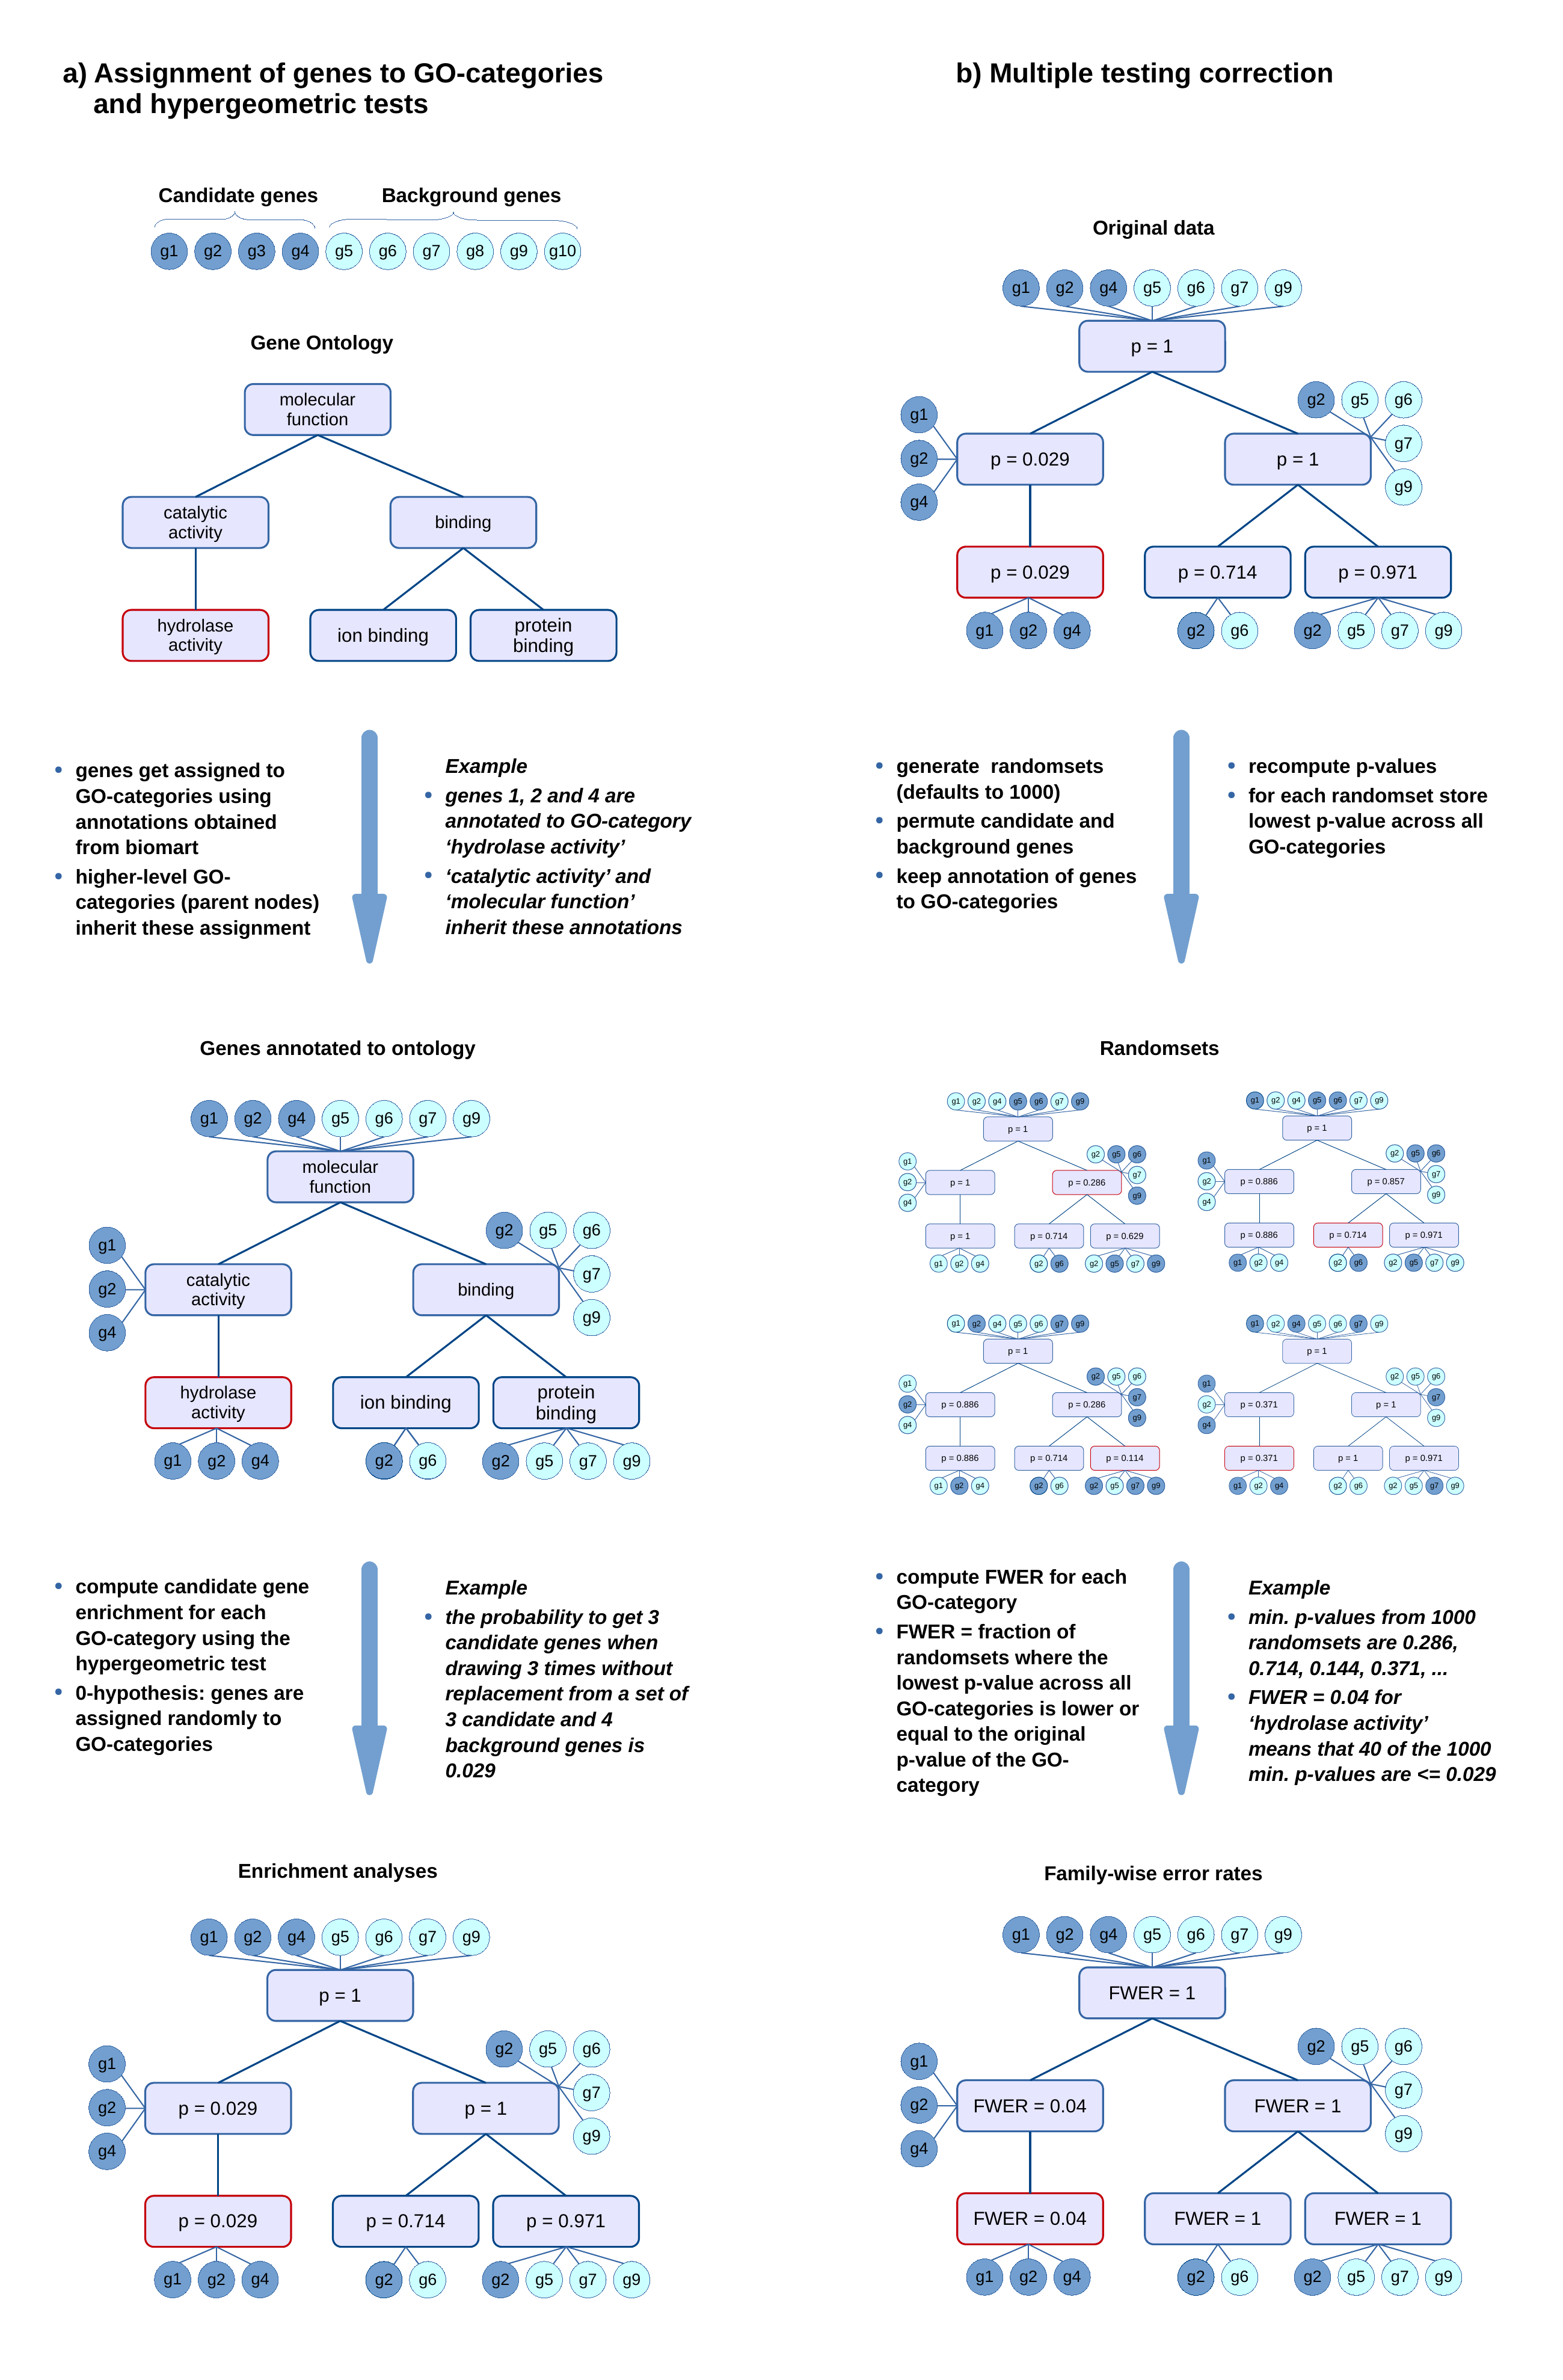

a) Assignment of genes to GO-categories
 and hypergeometric tests
b) Multiple testing correction
Candidate genes
Background genes
g1
g1
g3
g1
g8
g10
g1
g2
g1
g4
g1
g5
g1
g6
g1
g7
g1
g9
Gene Ontology
molecular
function
catalytic
activity
binding
hydrolase
activity
ion binding
protein
binding
Original data
g1
g1
g4
g1
g5
g1
g6
g1
g7
g1
g9
g1
g2
p = 1
g1
g2
g1
g5
g1
g6
g1
g7
g1
g9
g1
g1
g2
g1
g4
p = 0.029
p = 1
p = 0.029
p = 0.714
p = 0.971
g1
g1
g2
g1
g4
g1
g2
g1
g5
g1
g7
g1
g9
g1
g2
g1
g6
Example
genes 1, 2 and 4 are annotated to GO-category ‘hydrolase activity’
‘catalytic activity’ and ‘molecular function’ inherit these annotations
generate randomsets (defaults to 1000)
permute candidate and background genes
keep annotation of genes to GO-categories
recompute p-values
for each randomset store lowest p-value across all GO-categories
genes get assigned to GO-categories using annotations obtained from biomart
higher-level GO-categories (parent nodes) inherit these assignment
Genes annotated to ontology
g1
g1
g4
g1
g5
g1
g6
g1
g7
g1
g9
g1
g2
molecular
function
g1
g2
g1
g5
g1
g6
g1
g7
g1
g9
g1
g1
g2
g1
g4
catalytic
activity
binding
hydrolase
activity
ion binding
protein
binding
g1
g2
g1
g6
g1
g1
g2
g1
g4
g1
g2
g1
g5
g1
g7
g1
g9
g1
g6
g1
g7
Randomsets
compute FWER for each GO-category
FWER = fraction of randomsets where the lowest p-value across all GO-categories is lower or equal to the original
p-value of the GO-category
compute candidate gene enrichment for each
GO-category using the hypergeometric test
0-hypothesis: genes are assigned randomly to
GO-categories
Example
the probability to get 3 candidate genes when drawing 3 times without replacement from a set of 3 candidate and 4 background genes is 0.029
Example
min. p-values from 1000 randomsets are 0.286, 0.714, 0.144, 0.371, ...
FWER = 0.04 for ‘hydrolase activity’
means that 40 of the 1000 min. p-values are <= 0.029
Enrichment analyses
g1
g1
g4
g1
g5
g1
g6
g1
g7
g1
g9
g1
g2
p = 1
g1
g2
g1
g5
g1
g6
g1
g7
g1
g9
g1
g1
g2
g1
g4
p = 0.029
p = 1
p = 0.029
p = 0.714
p = 0.971
g1
g1
g2
g1
g4
g1
g2
g1
g5
g1
g7
g1
g9
g1
g2
g1
g6
Family-wise error rates
g1
g1
g4
g1
g5
g1
g6
g1
g7
g1
g9
g1
g2
FWER = 1
g1
g2
g1
g5
g1
g6
g1
g7
g1
g9
g1
g1
g2
g1
g4
FWER = 0.04
FWER = 1
FWER = 0.04
FWER = 1
FWER = 1
g1
g1
g2
g1
g4
g1
g2
g1
g5
g1
g7
g1
g9
g1
g2
g1
g6